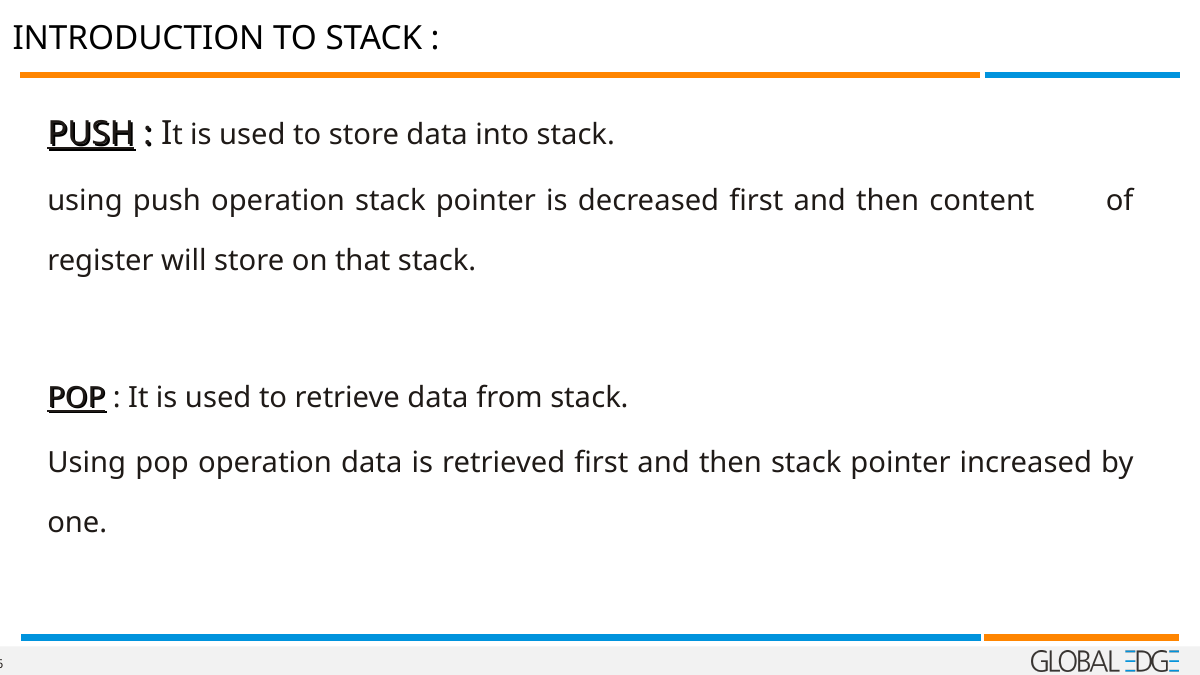

# INTRODUCTION TO STACK :
PUSH : It is used to store data into stack.
using push operation stack pointer is decreased first and then content of register will store on that stack.
POP : It is used to retrieve data from stack.
Using pop operation data is retrieved first and then stack pointer increased by one.